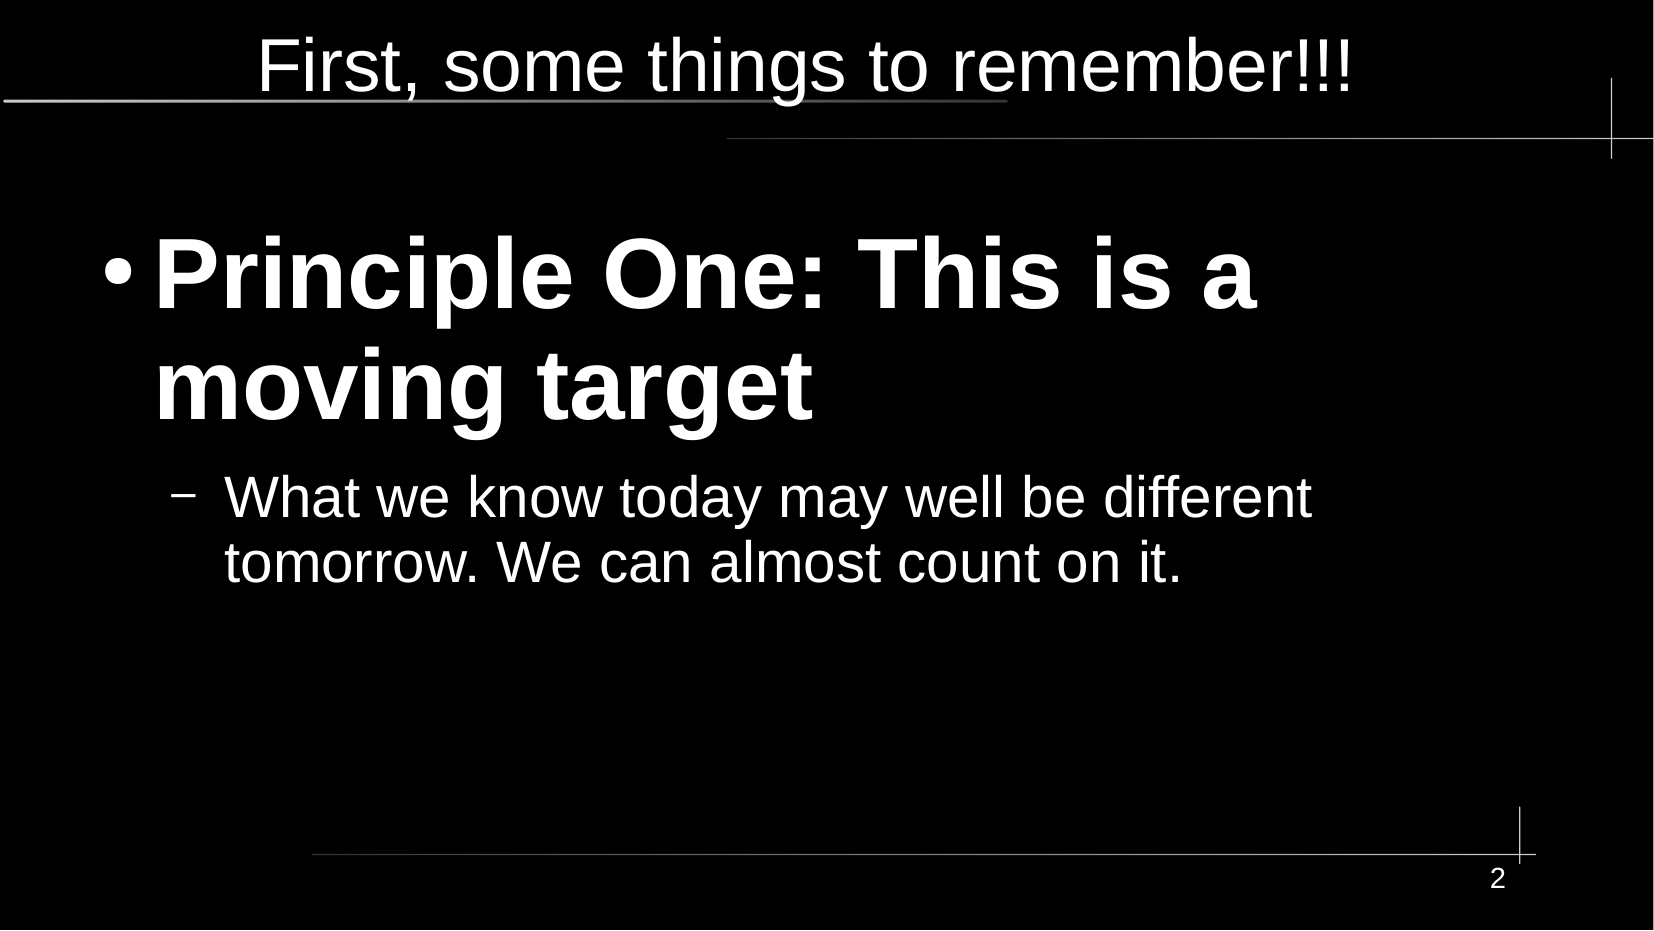

# First, some things to remember!!!
Principle One: This is a moving target
What we know today may well be different tomorrow. We can almost count on it.
2